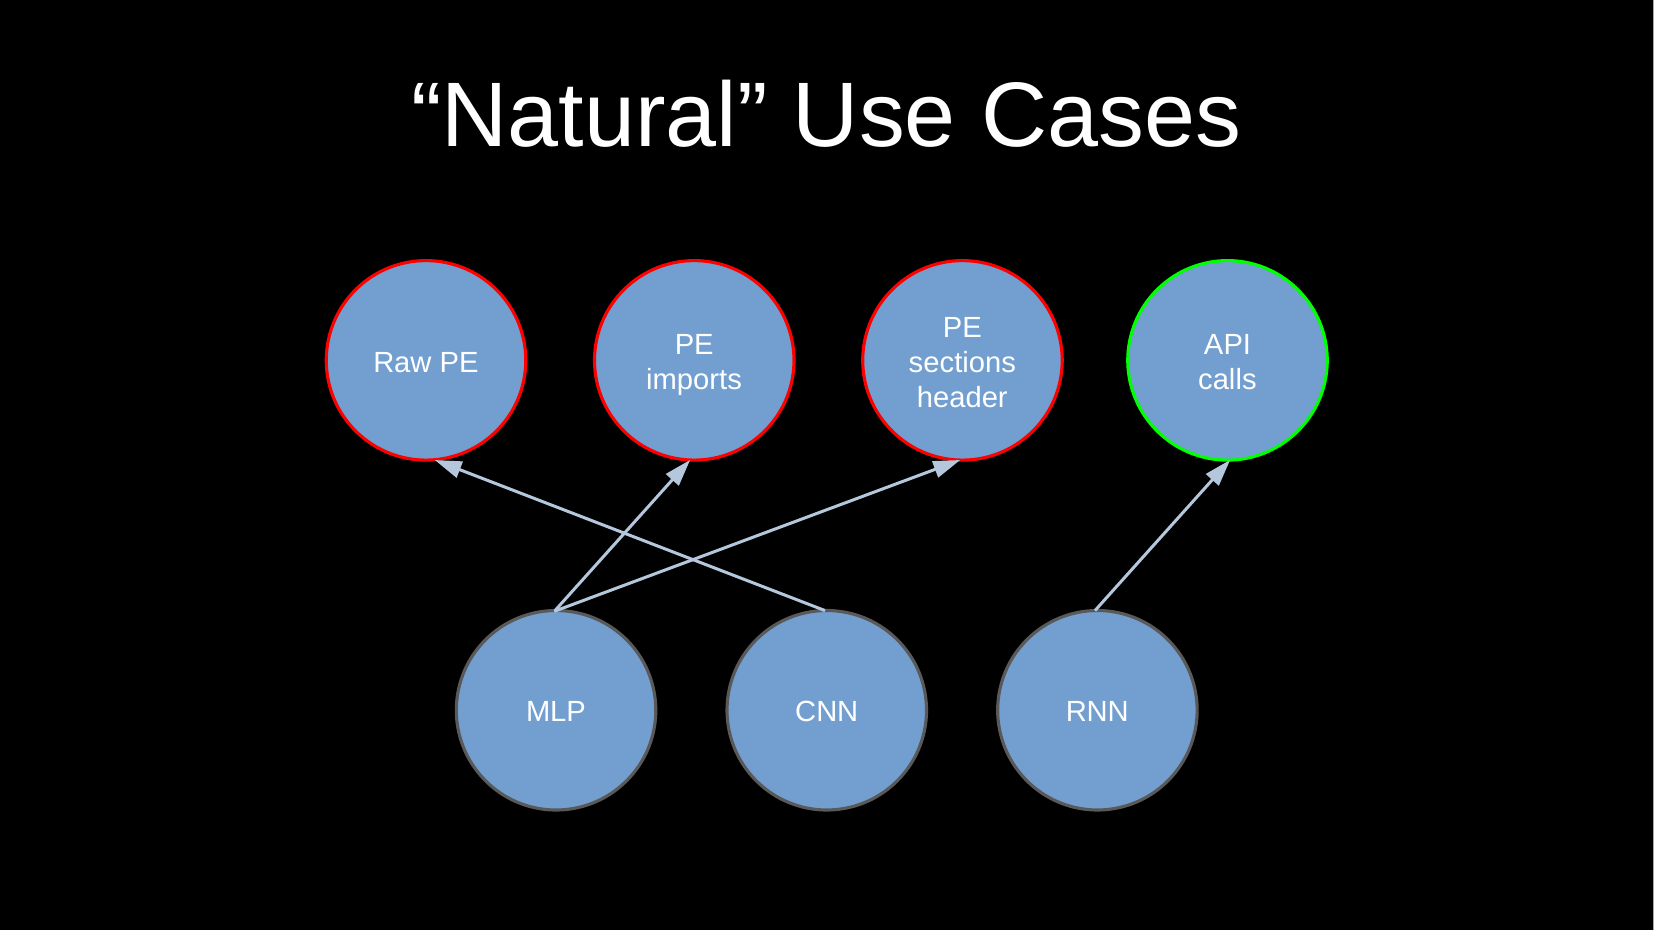

# “Natural” Use Cases
Raw PE
PE imports
PE sections header
API calls
MLP
CNN
RNN